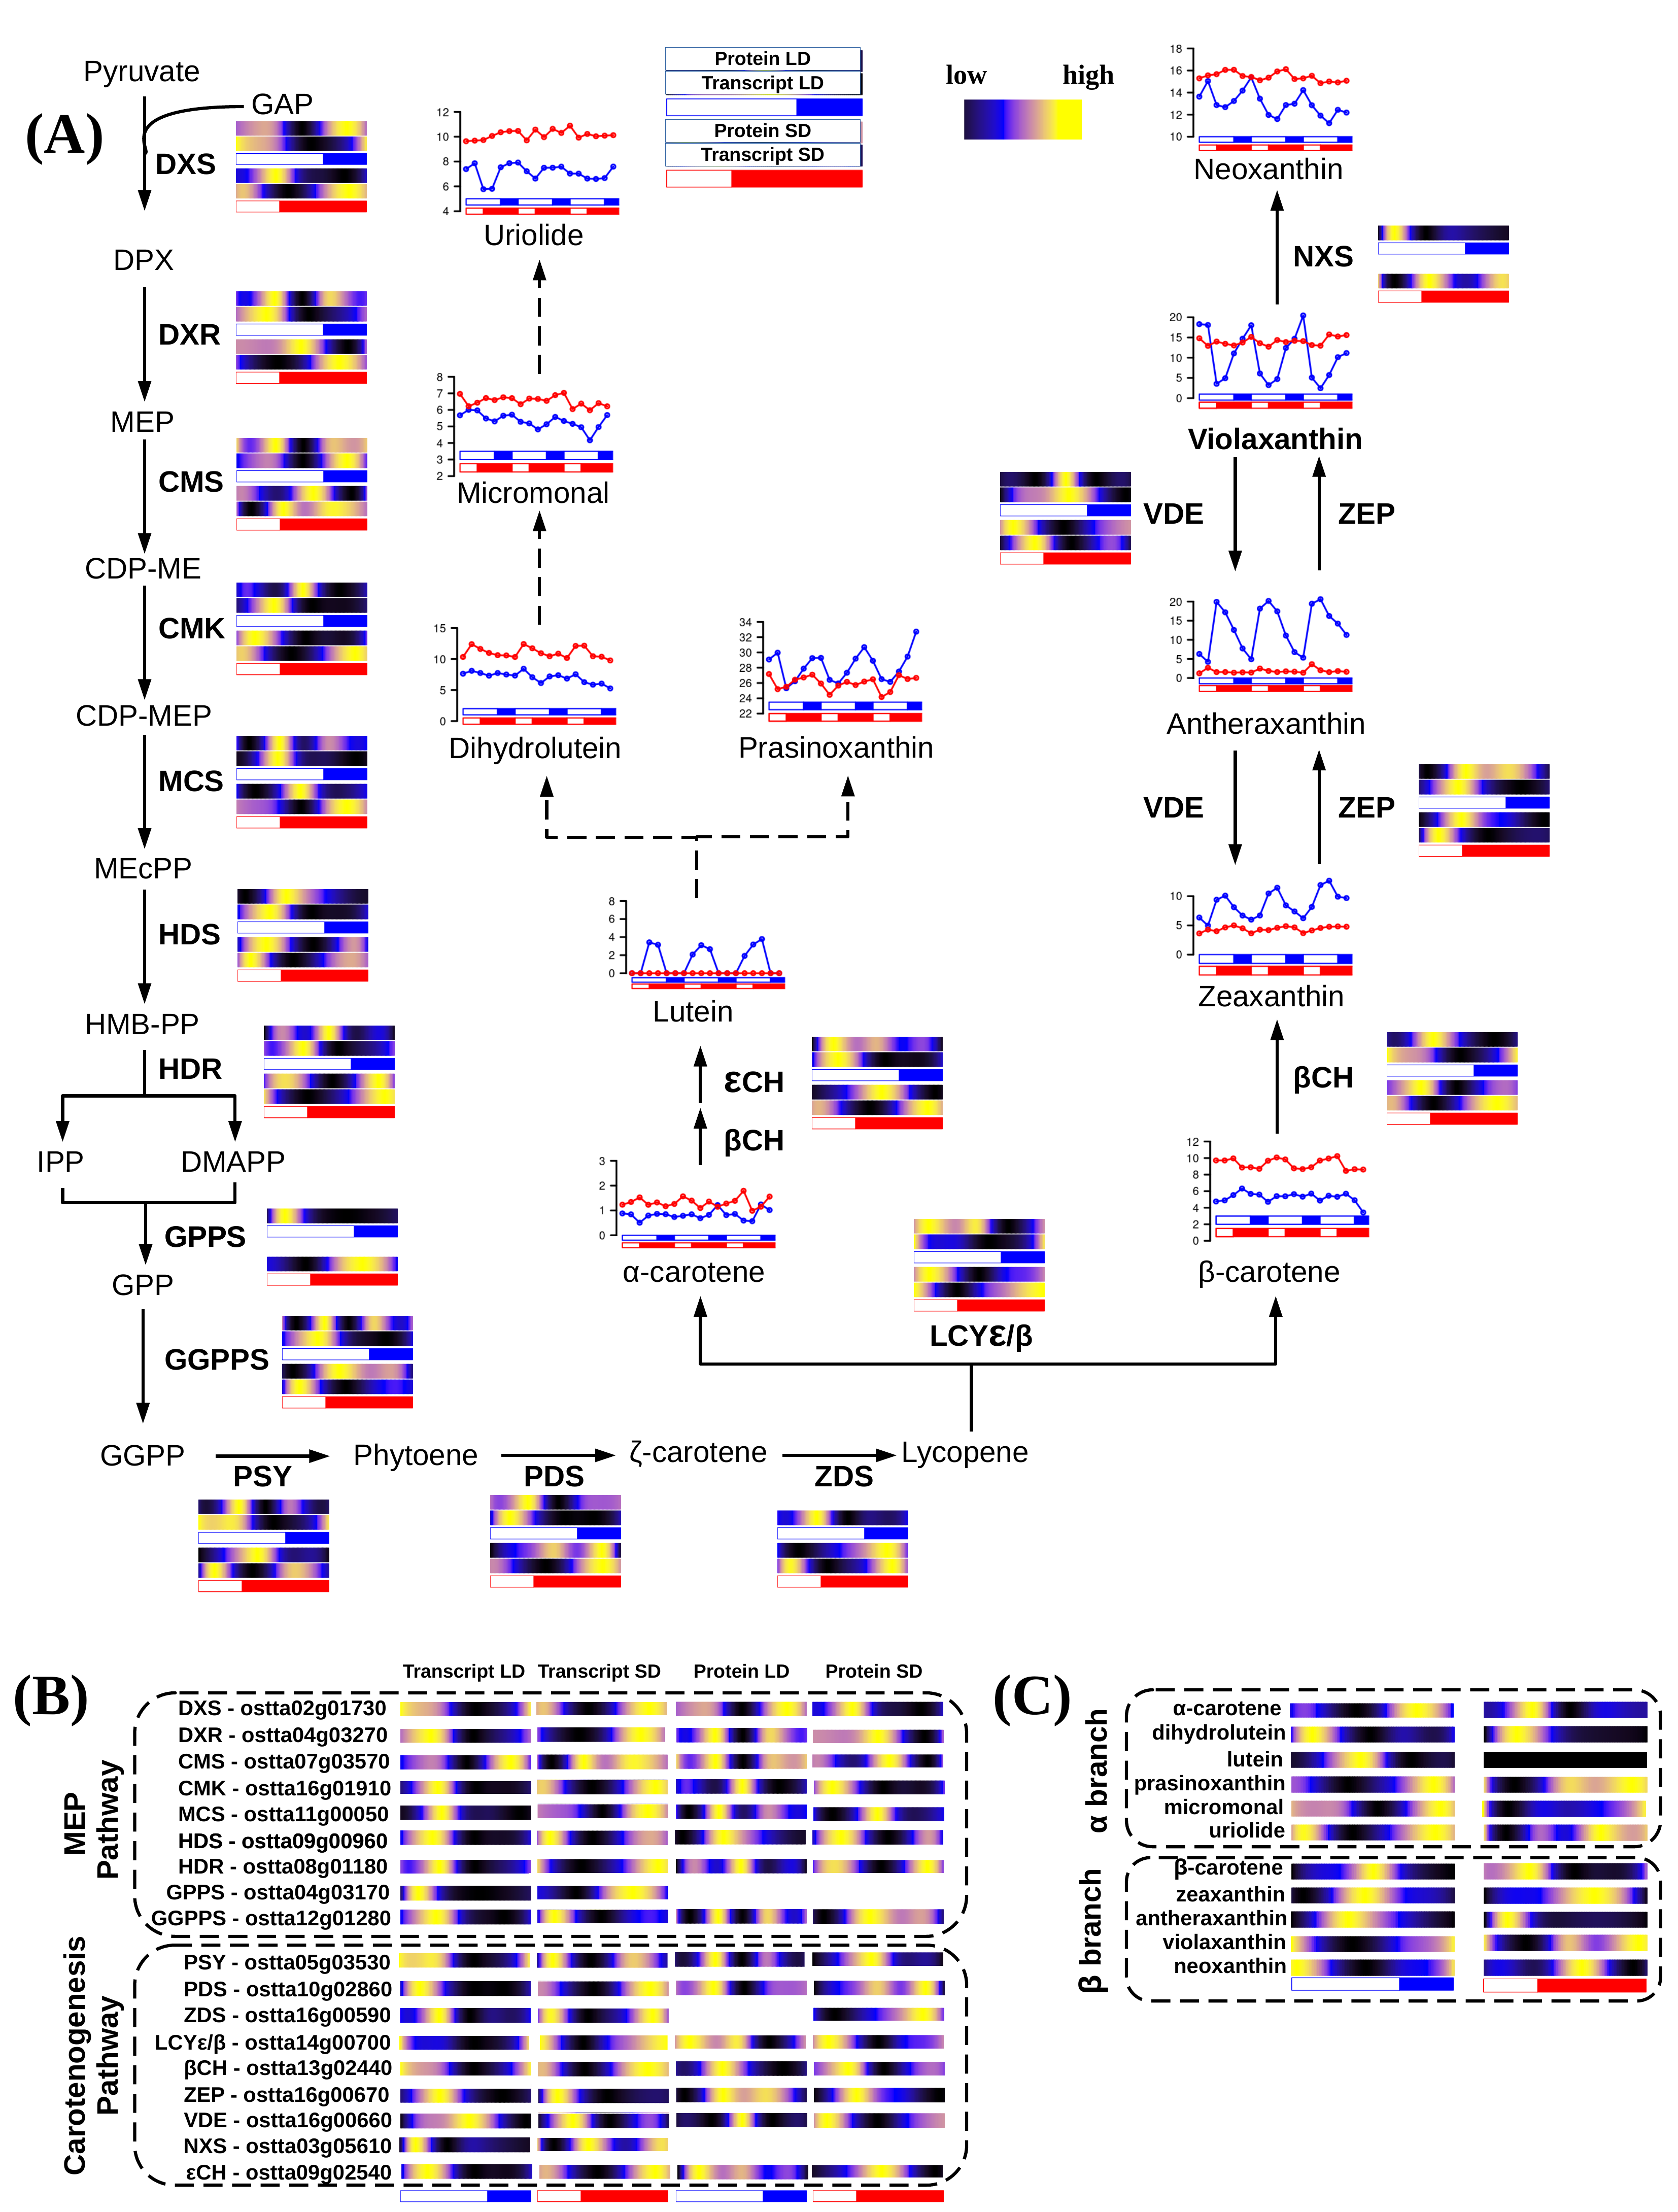

Protein LD
Pyruvate
low
high
Transcript LD
GAP
 (A)
Protein SD
Transcript SD
DXS
Neoxanthin
Uriolide
NXS
DPX
DXR
MEP
Violaxanthin
CMS
Micromonal
VDE
ZEP
CDP-ME
CMK
CDP-MEP
Antheraxanthin
Prasinoxanthin
Dihydrolutein
MCS
VDE
ZEP
MEcPP
HDS
Zeaxanthin
Lutein
HMB-PP
HDR
εCH
βCH
βCH
IPP
DMAPP
GPPS
GPPS
α-carotene
β-carotene
GPP
LCYε/β
GGPPS
ζ-carotene
Lycopene
Phytoene
GGPP
PSY
PDS
ZDS
Transcript LD
Transcript SD
Protein LD
Protein SD
 (B)
 (C)
DXS - ostta02g01730
α-carotene
dihydrolutein
DXR - ostta04g03270
lutein
α branch
CMS - ostta07g03570
prasinoxanthin
CMK - ostta16g01910
MEP
Pathway
micromonal
MCS - ostta11g00050
uriolide
HDS - ostta09g00960
HDS - ostta09g00960
β-carotene
HDR - ostta08g01180
GPPS - ostta04g03170
zeaxanthin
β branch
antheraxanthin
GGPPS - ostta12g01280
violaxanthin
PSY - ostta05g03530
neoxanthin
PDS - ostta10g02860
ZDS - ostta16g00590
Carotenogenesis Pathway
LCYε/β - ostta14g00700
βCH - ostta13g02440
ZEP - ostta16g00670
VDE - ostta16g00660
 NXS - ostta03g05610
 εCH - ostta09g02540
α branch